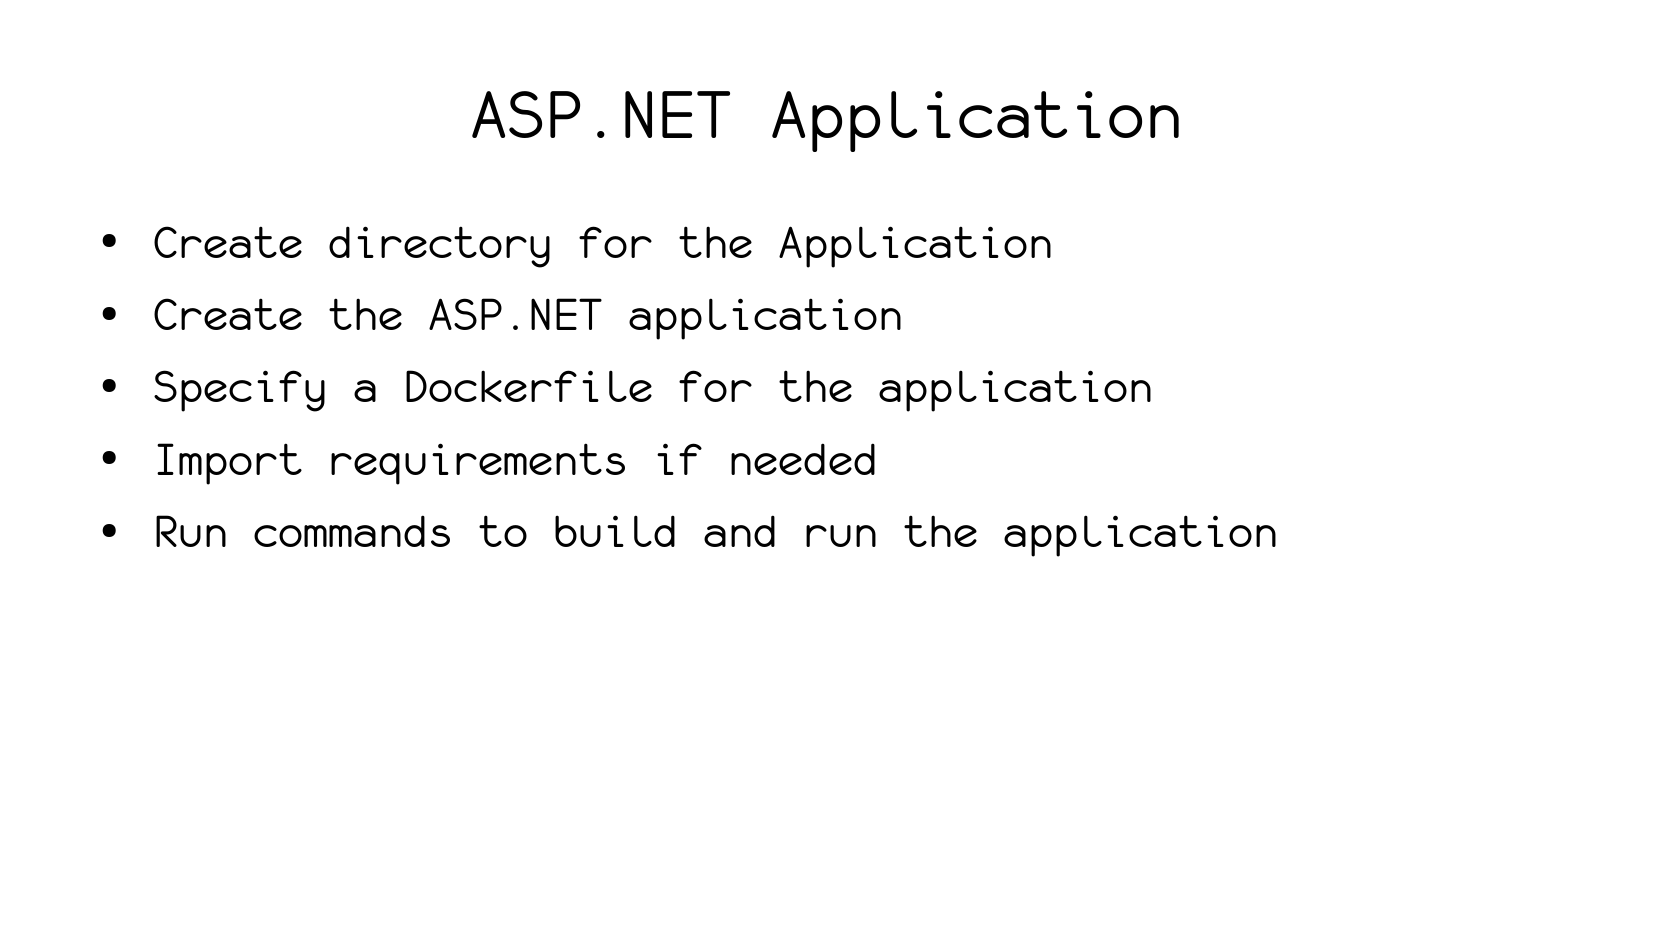

# ASP.NET Application
Create directory for the Application
Create the ASP.NET application
Specify a Dockerfile for the application
Import requirements if needed
Run commands to build and run the application